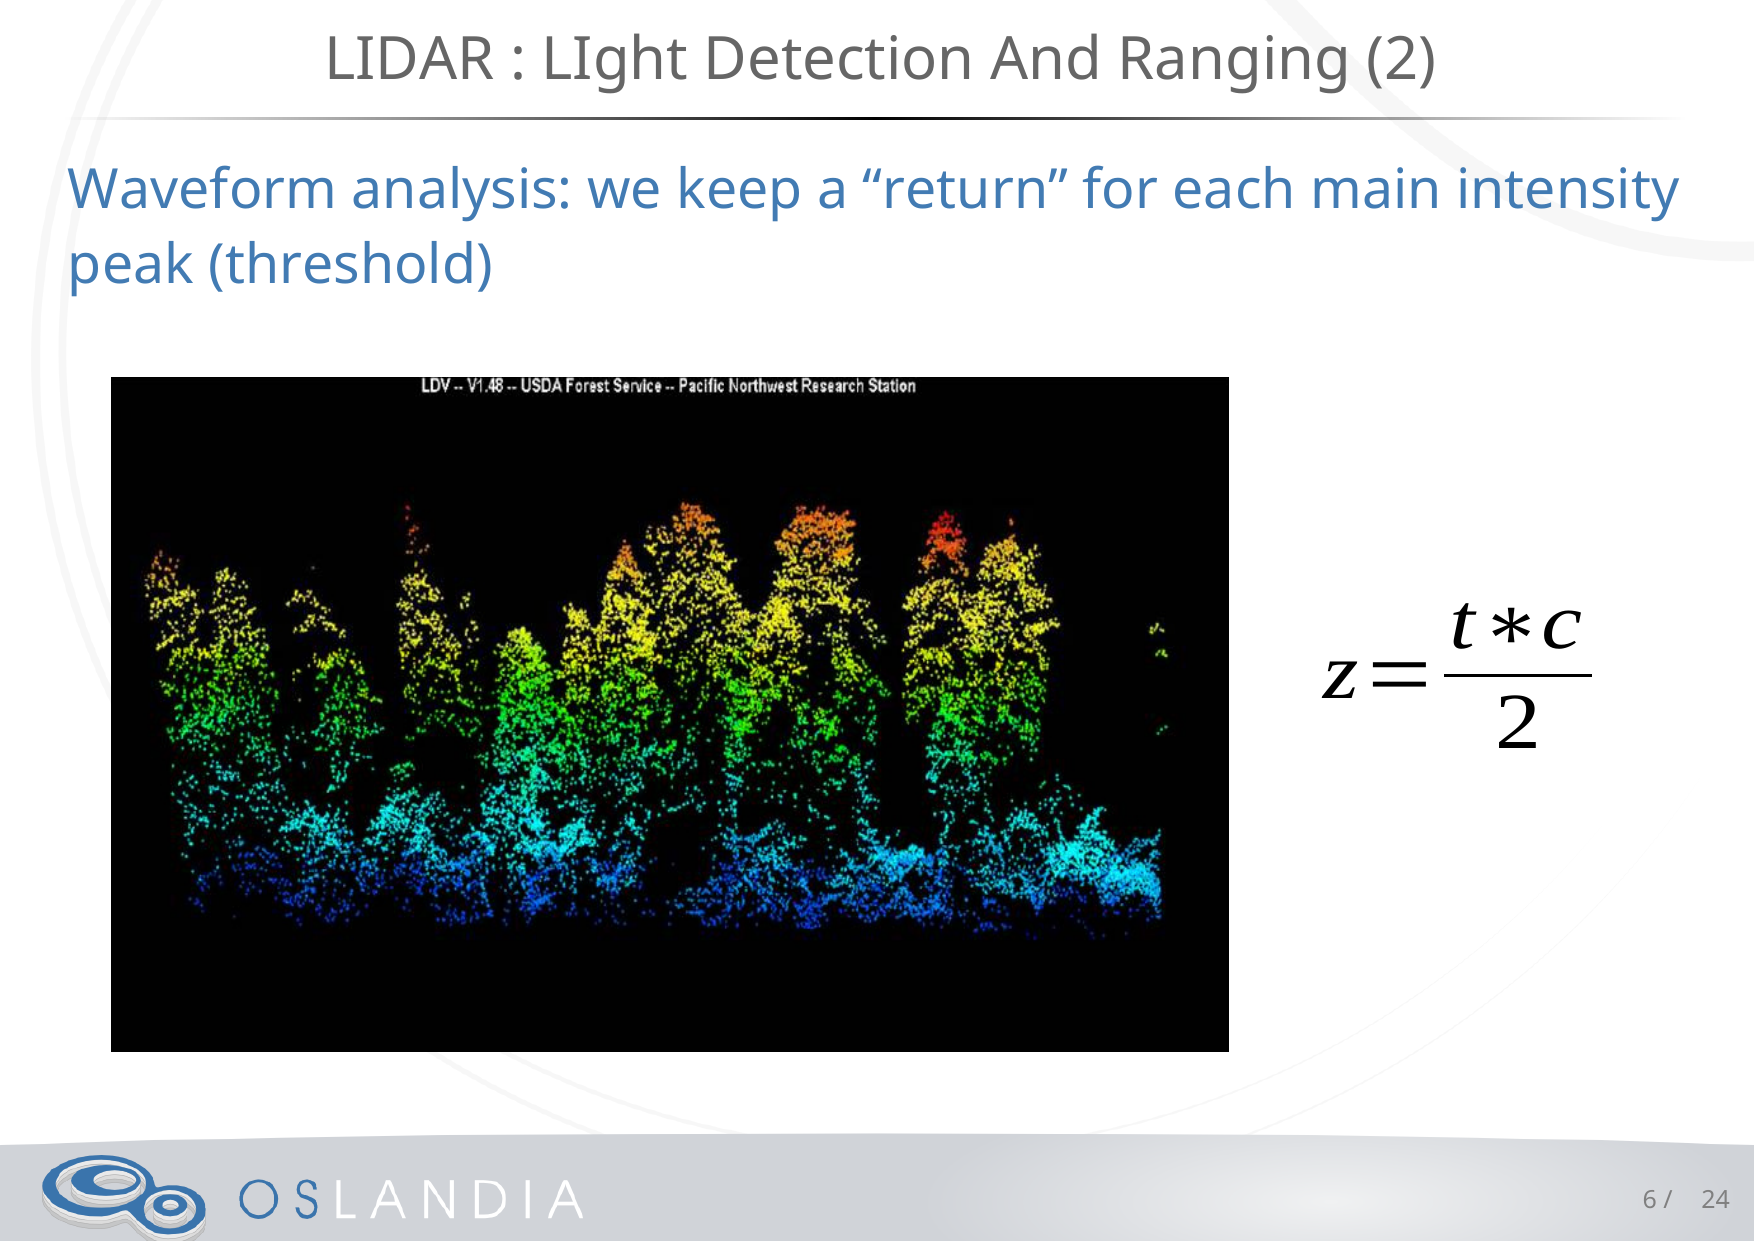

# LIDAR : LIght Detection And Ranging (2)
Waveform analysis: we keep a “return” for each main intensity peak (threshold)